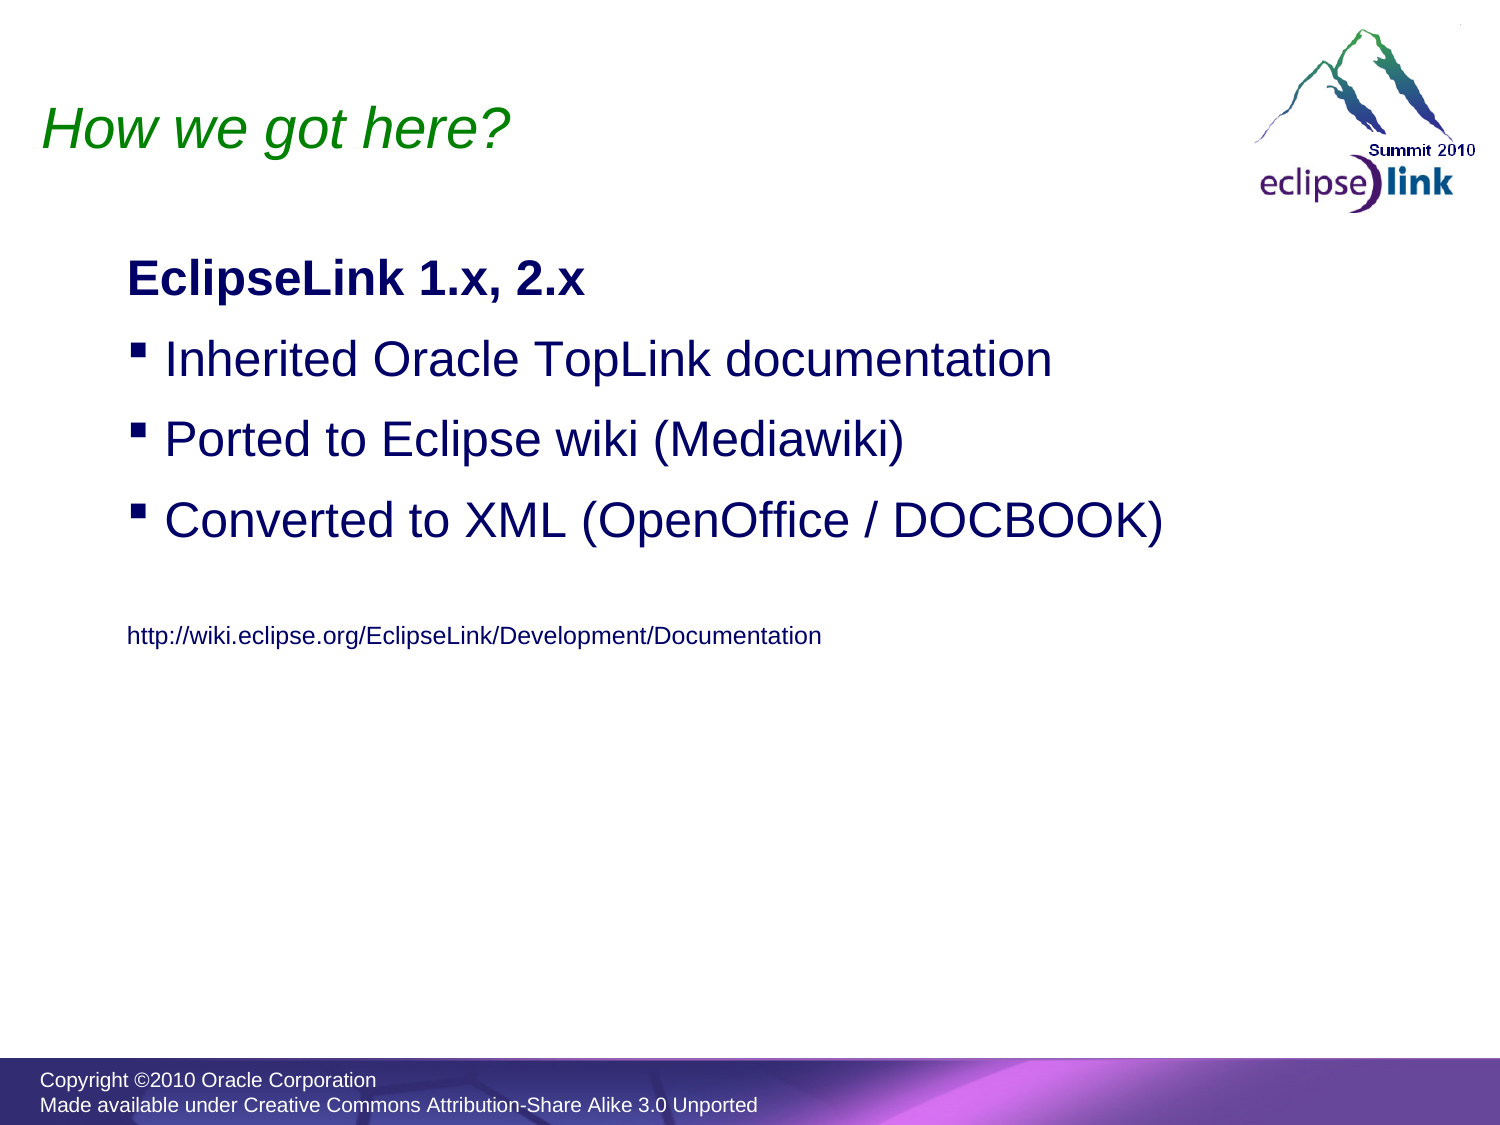

# How we got here?
EclipseLink 1.x, 2.x
Inherited Oracle TopLink documentation
Ported to Eclipse wiki (Mediawiki)
Converted to XML (OpenOffice / DOCBOOK)
http://wiki.eclipse.org/EclipseLink/Development/Documentation